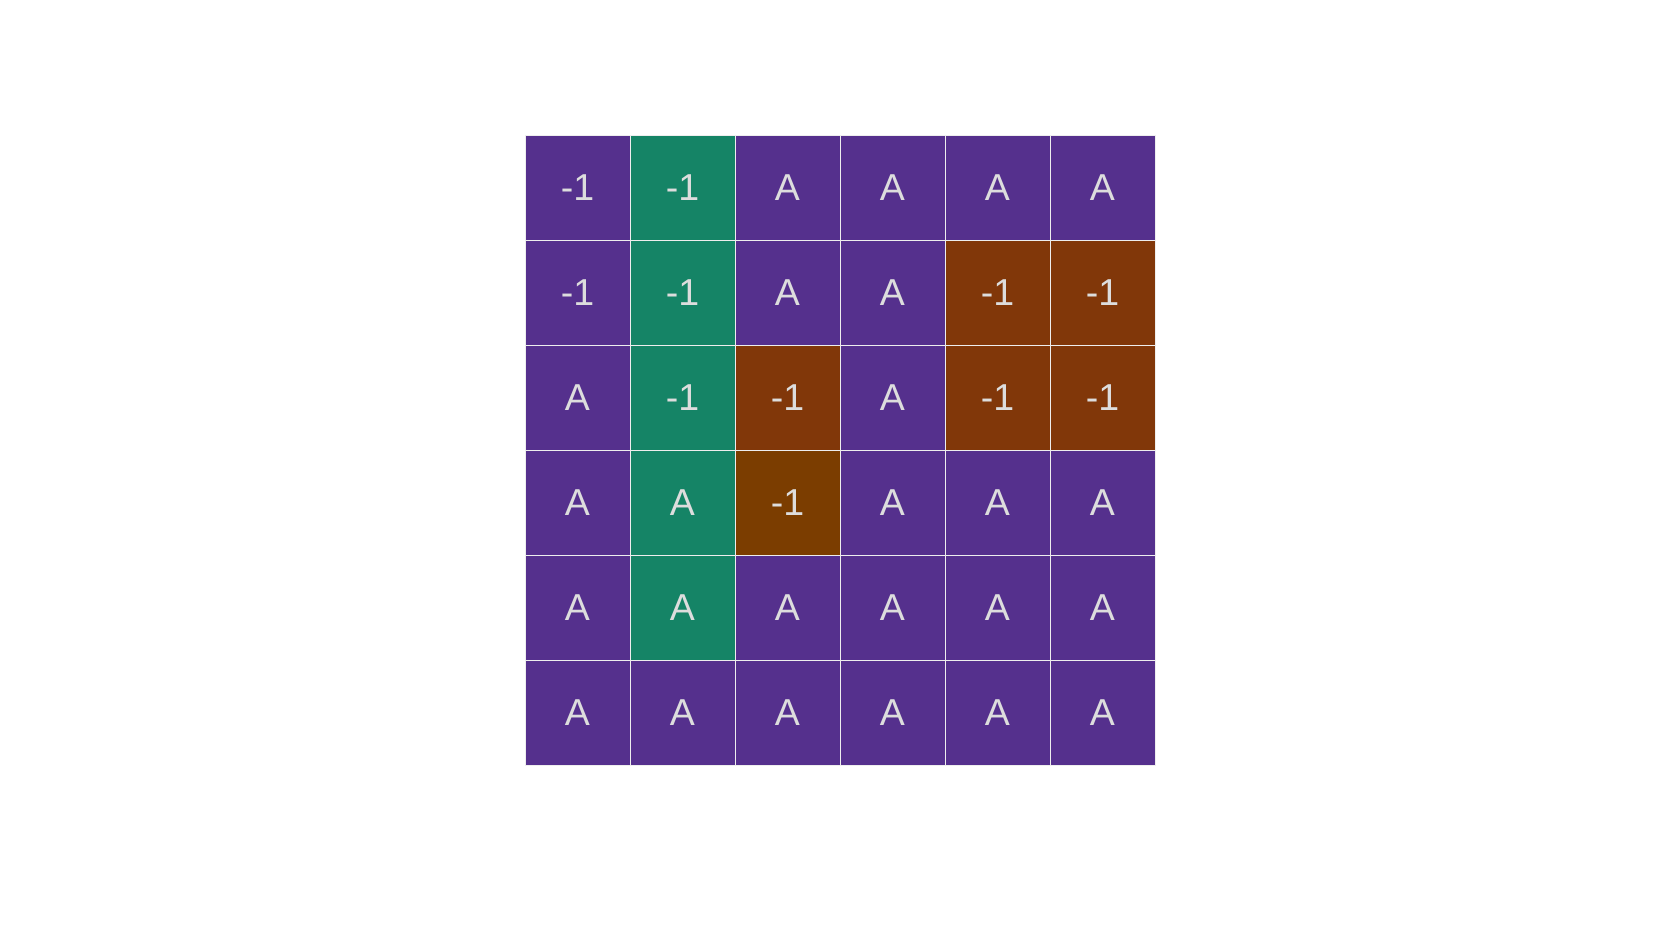

-1
-1
A
A
A
A
-1
-1
A
A
-1
-1
A
-1
-1
A
-1
-1
A
A
-1
A
A
A
A
A
A
A
A
A
A
A
A
A
A
A